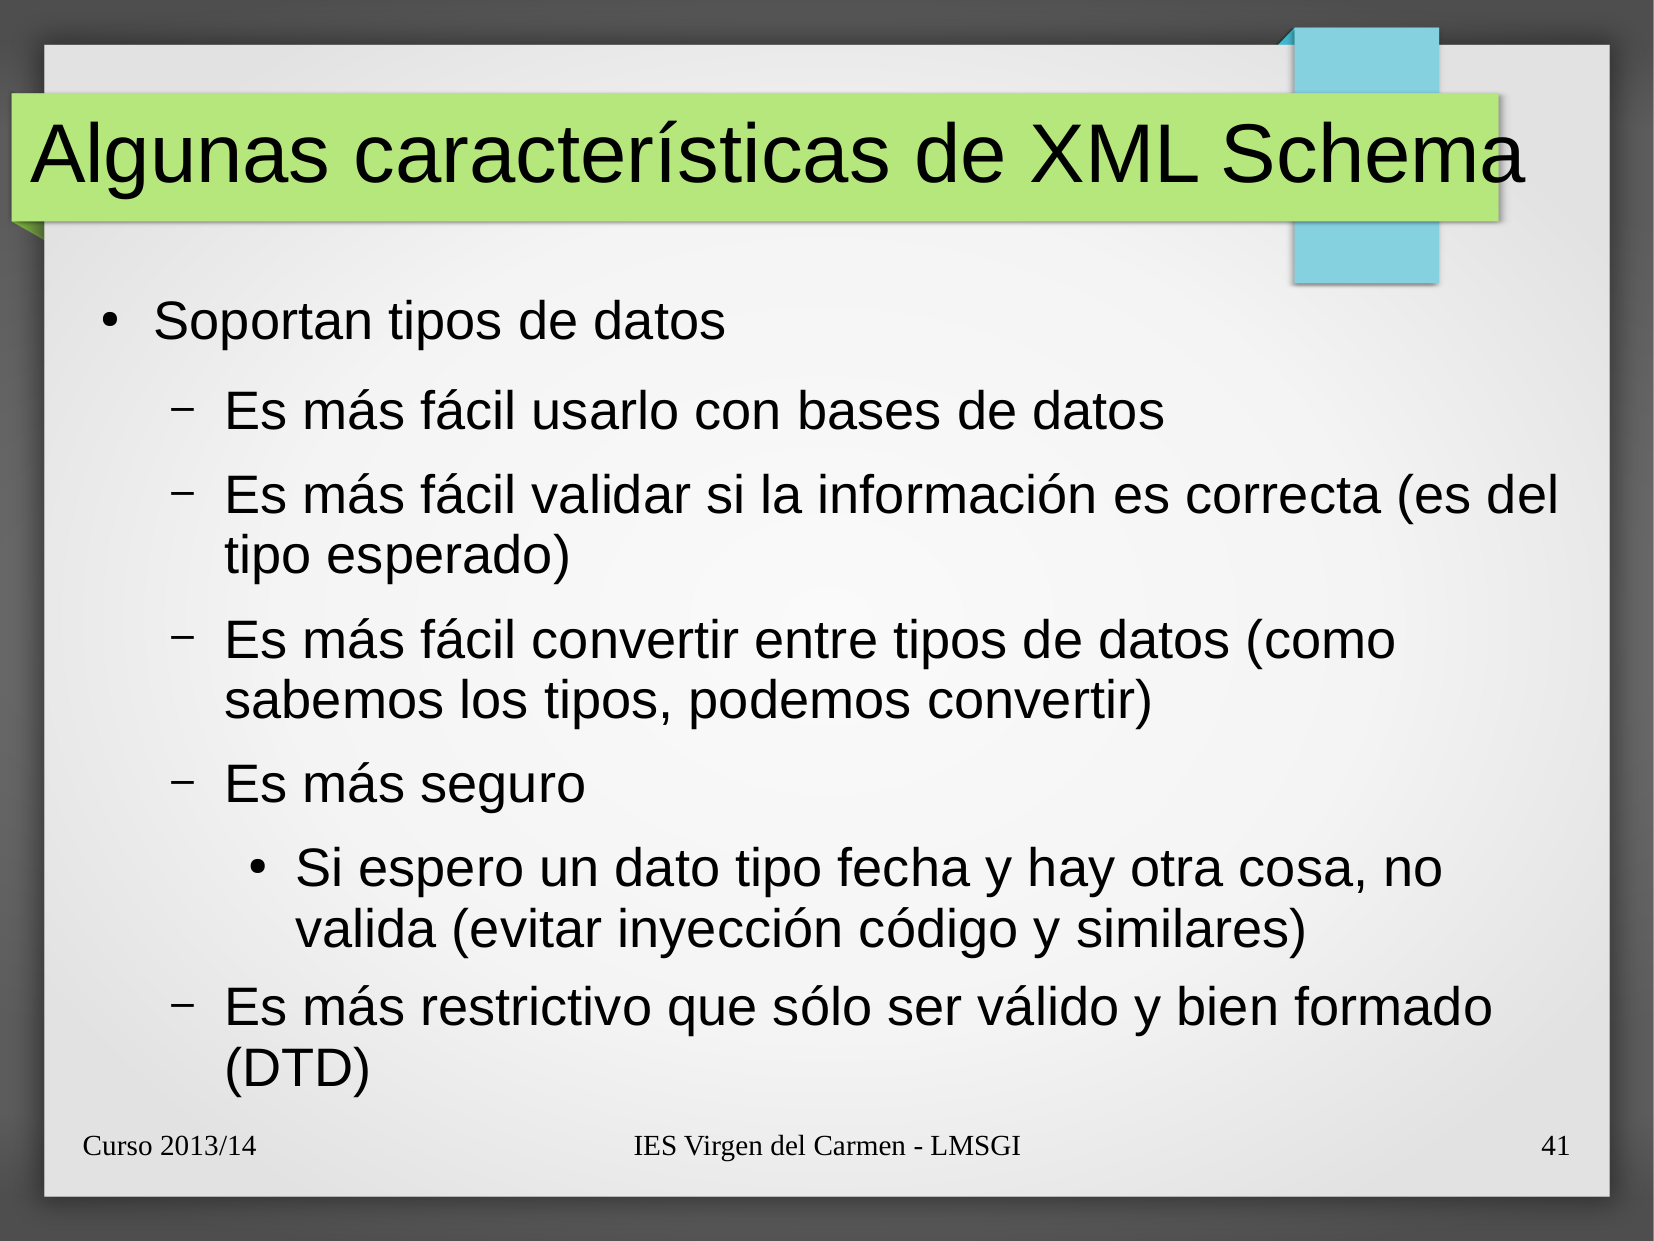

# Algunas características de XML Schema
Soportan tipos de datos
Es más fácil usarlo con bases de datos
Es más fácil validar si la información es correcta (es del tipo esperado)
Es más fácil convertir entre tipos de datos (como sabemos los tipos, podemos convertir)
Es más seguro
Si espero un dato tipo fecha y hay otra cosa, no valida (evitar inyección código y similares)
Es más restrictivo que sólo ser válido y bien formado (DTD)
Curso 2013/14
IES Virgen del Carmen - LMSGI
41